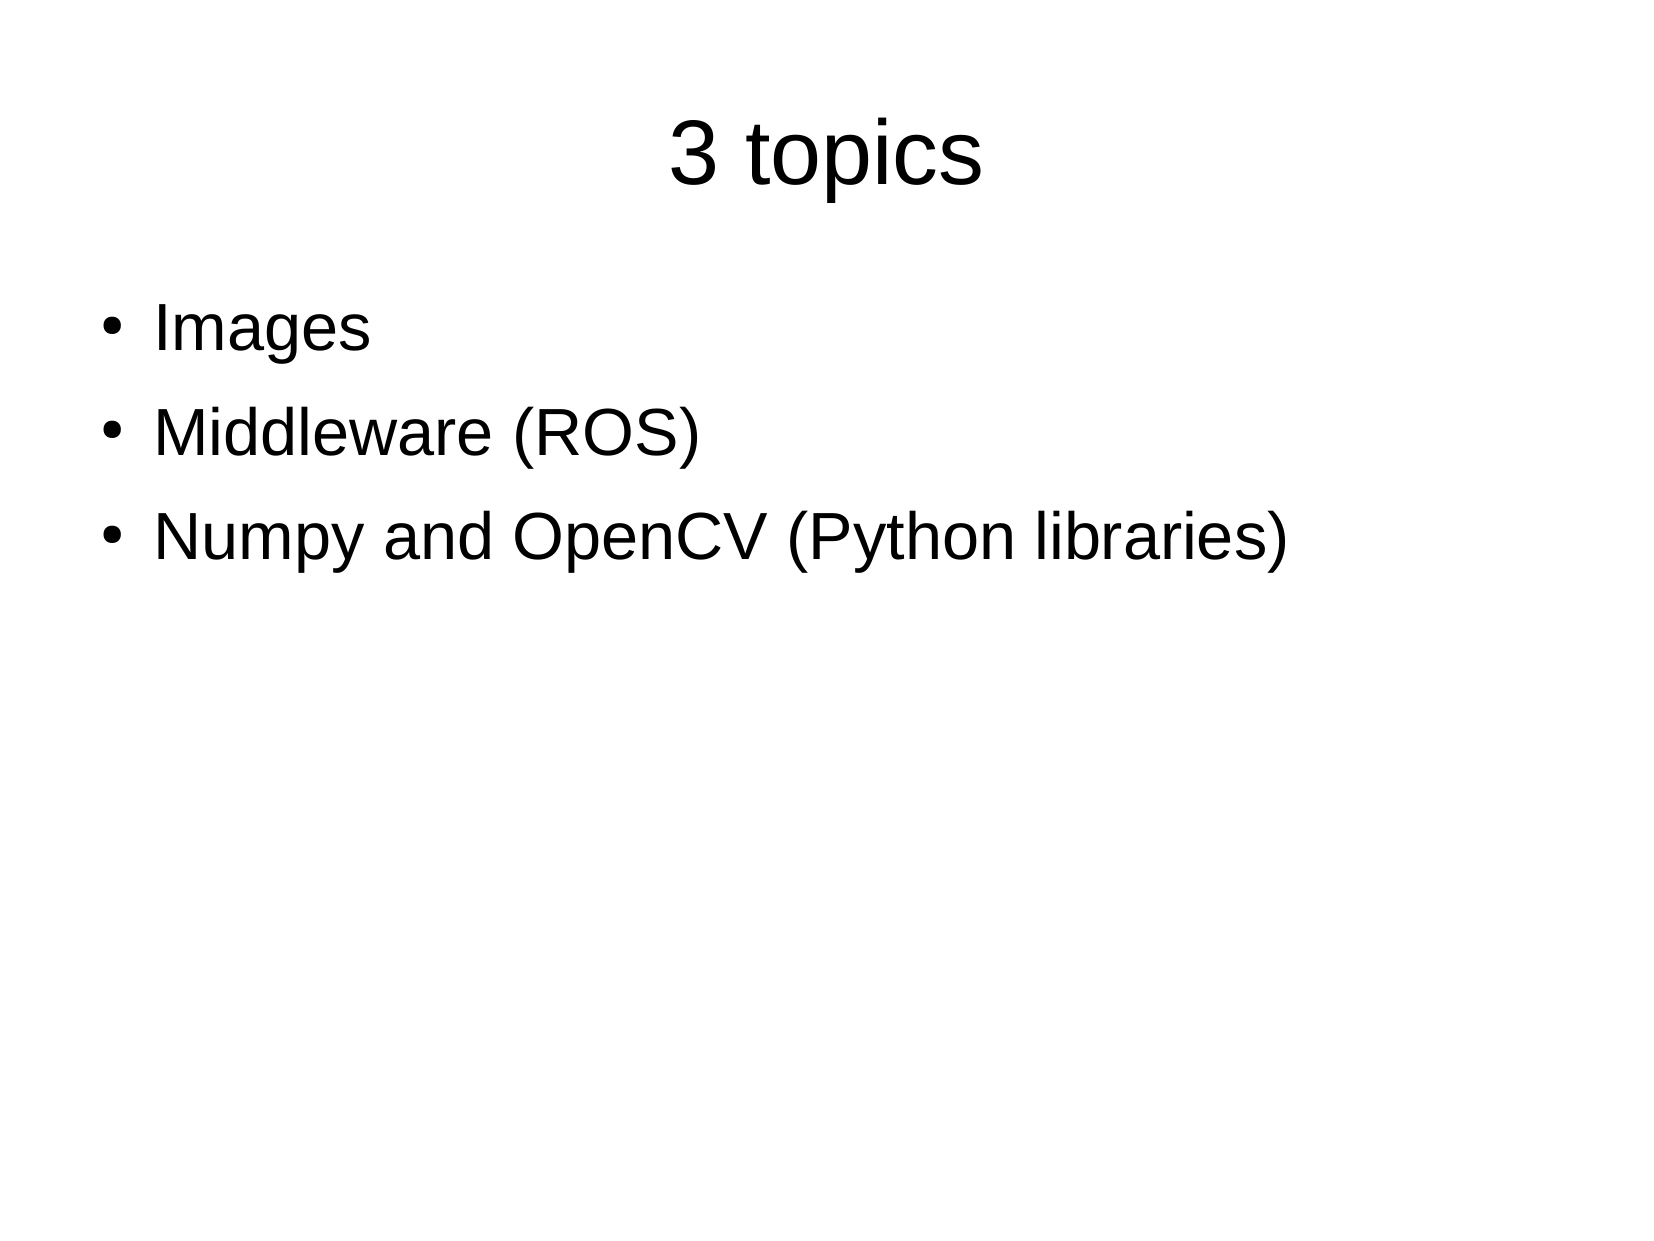

# 3 topics
Images
Middleware (ROS)
Numpy and OpenCV (Python libraries)